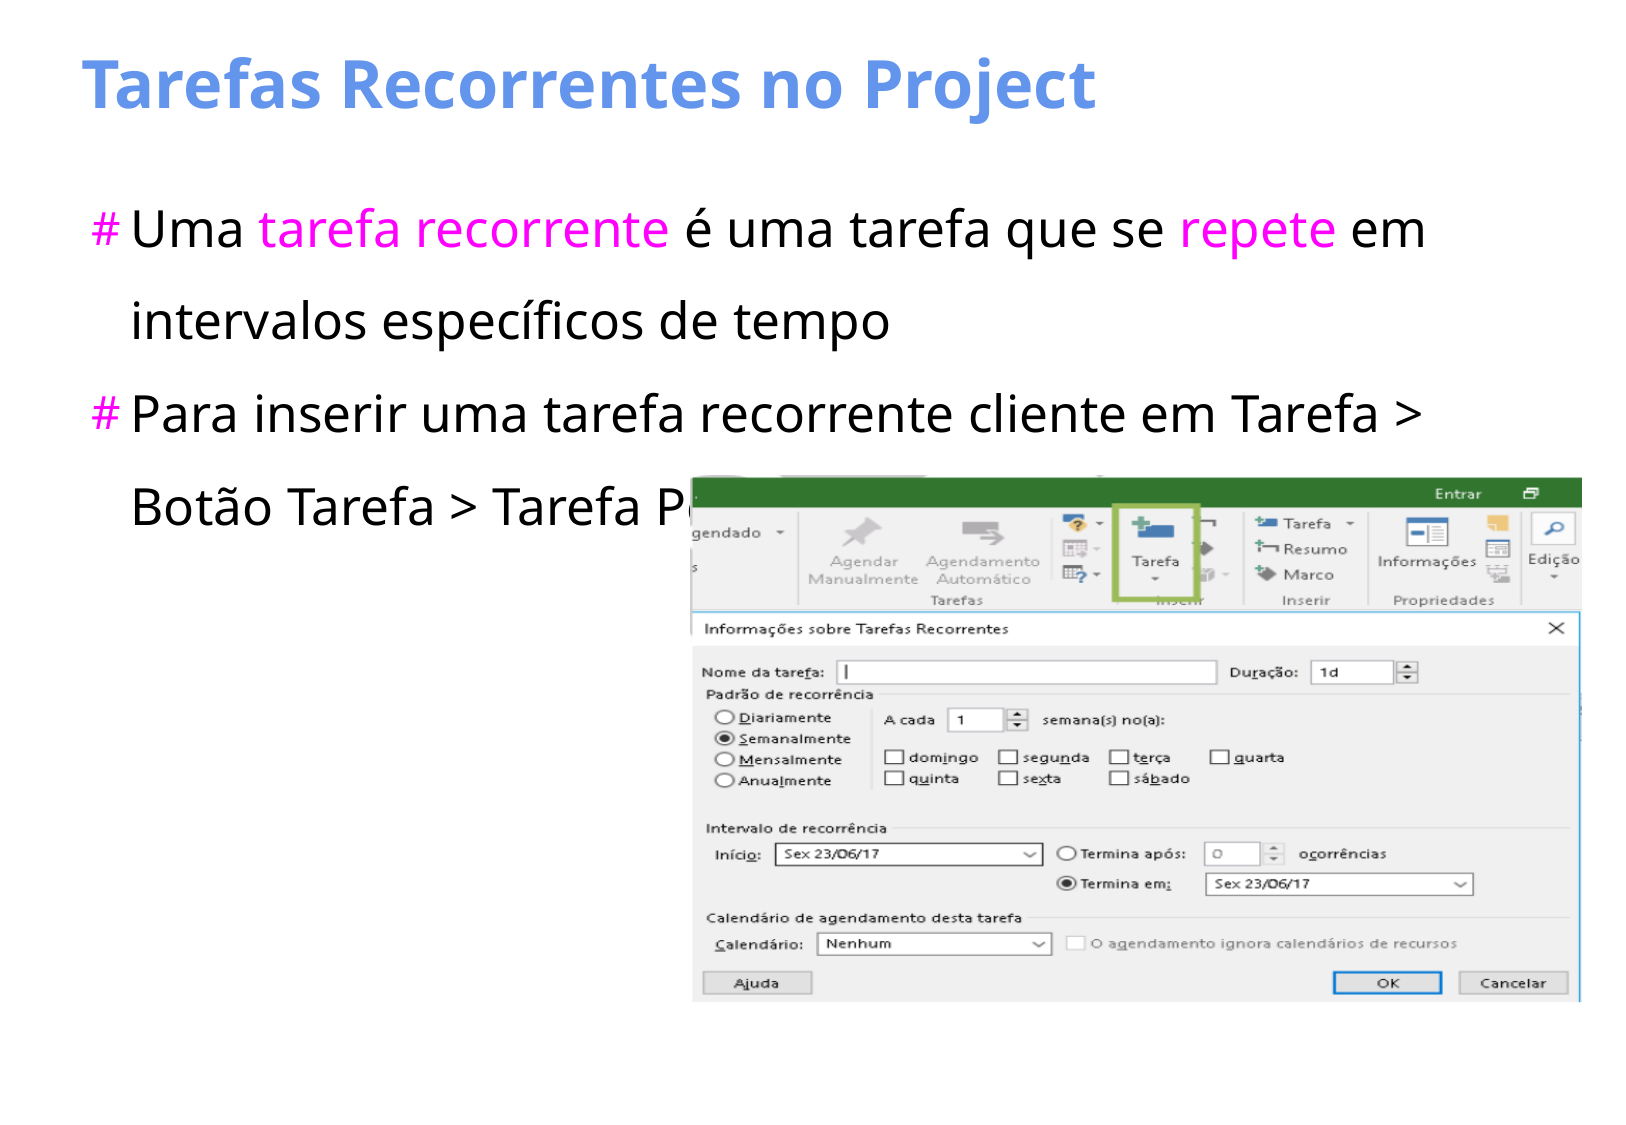

# Tarefas Recorrentes no Project
Uma tarefa recorrente é uma tarefa que se repete em intervalos específicos de tempo
Para inserir uma tarefa recorrente cliente em Tarefa > Botão Tarefa > Tarefa Periódica